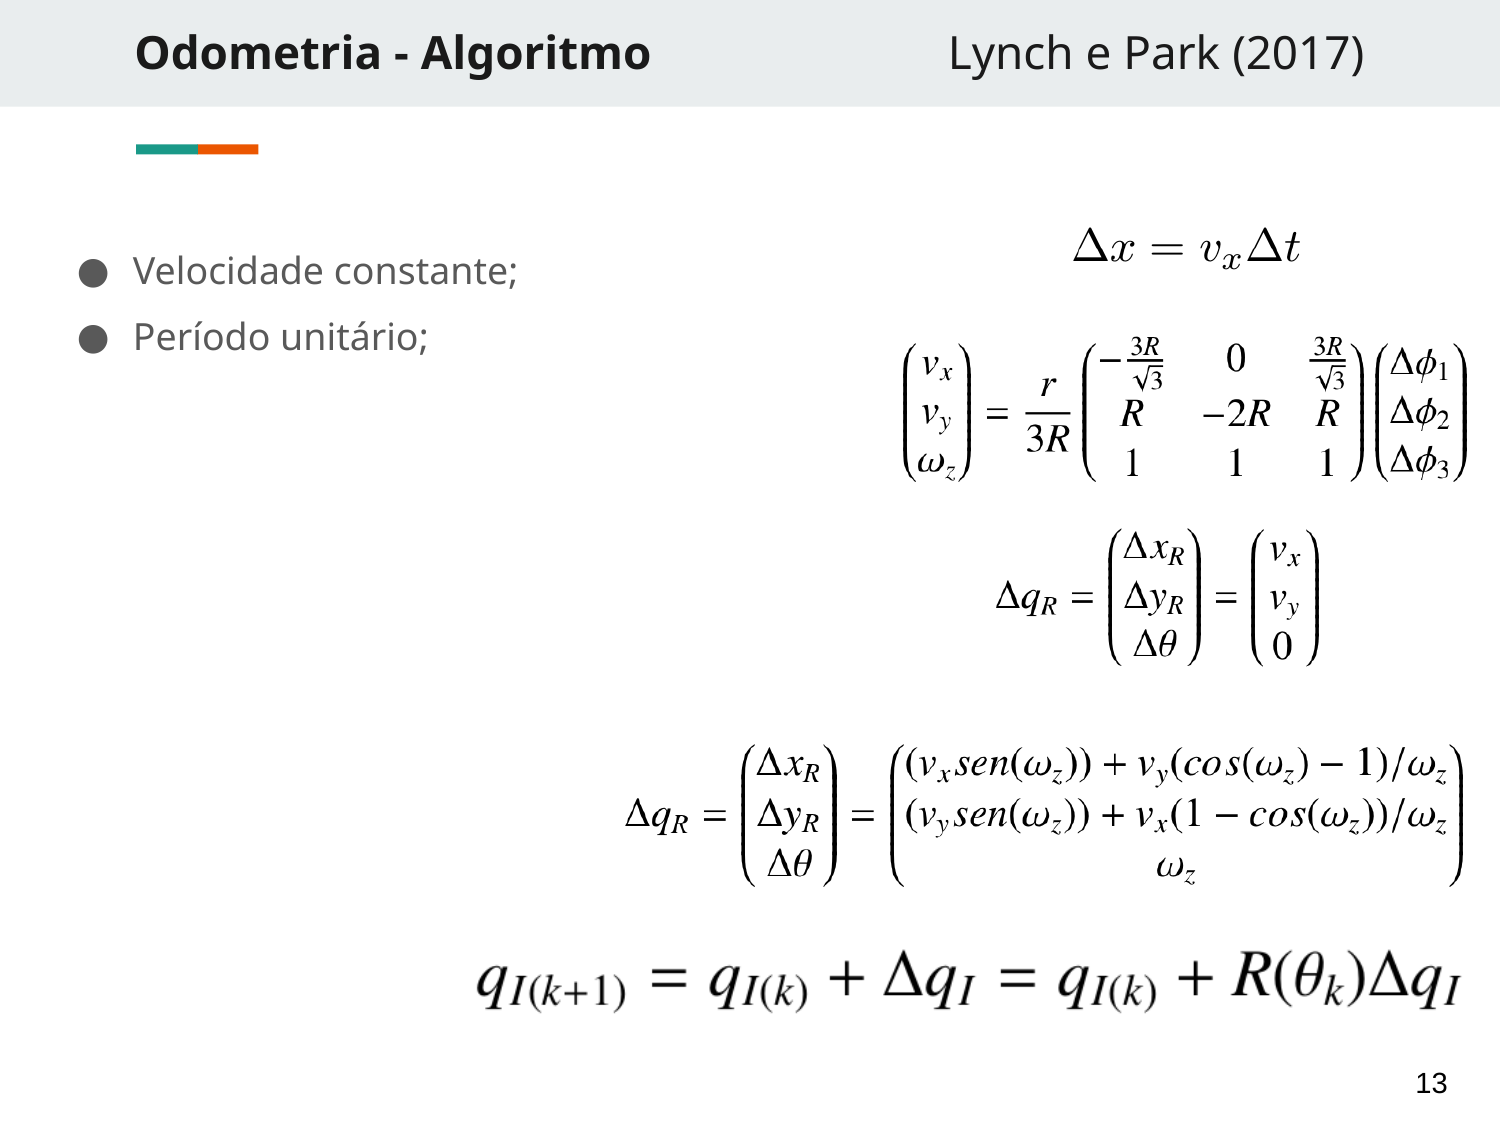

# Odometria - Algoritmo
Lynch e Park (2017)
Velocidade constante;
Período unitário;
13